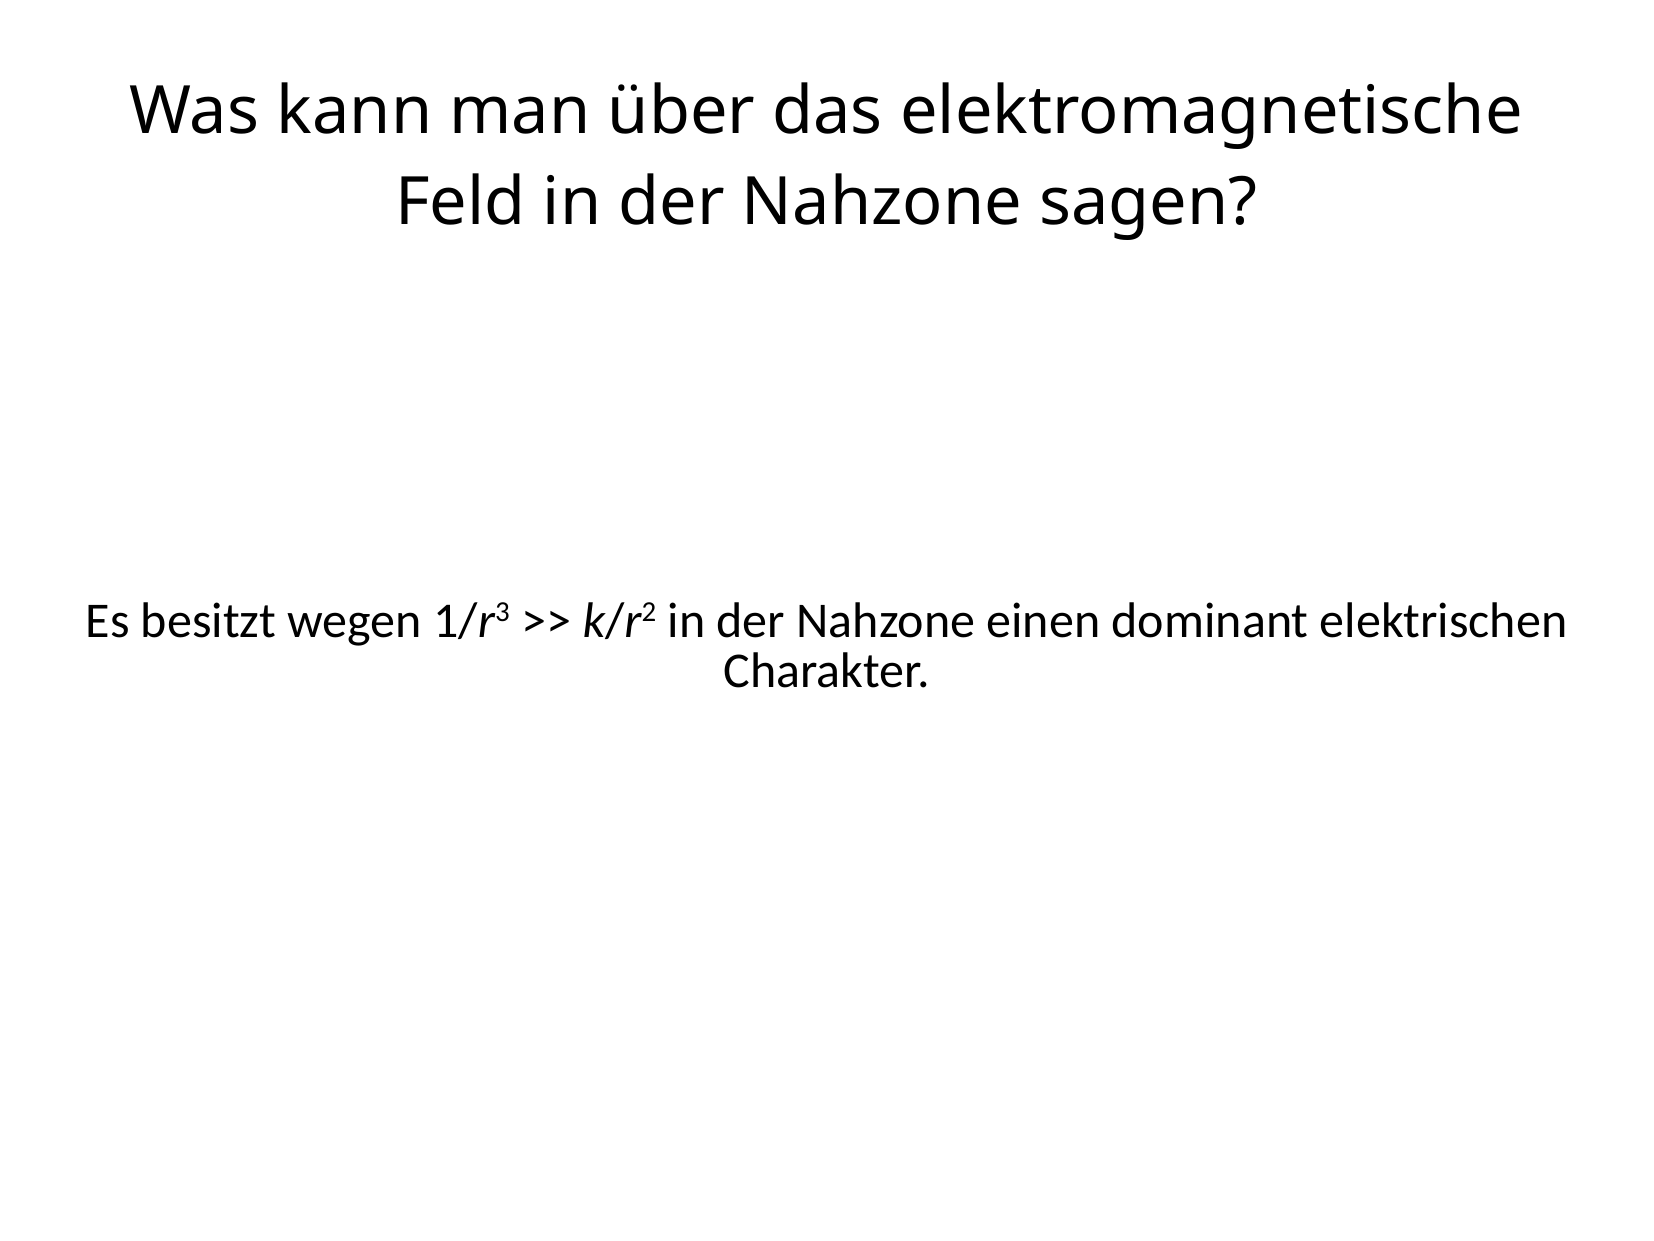

# Was kann man über das elektromagnetische Feld in der Nahzone sagen?
Es besitzt wegen 1/r3 >> k/r2 in der Nahzone einen dominant elektrischen Charakter.